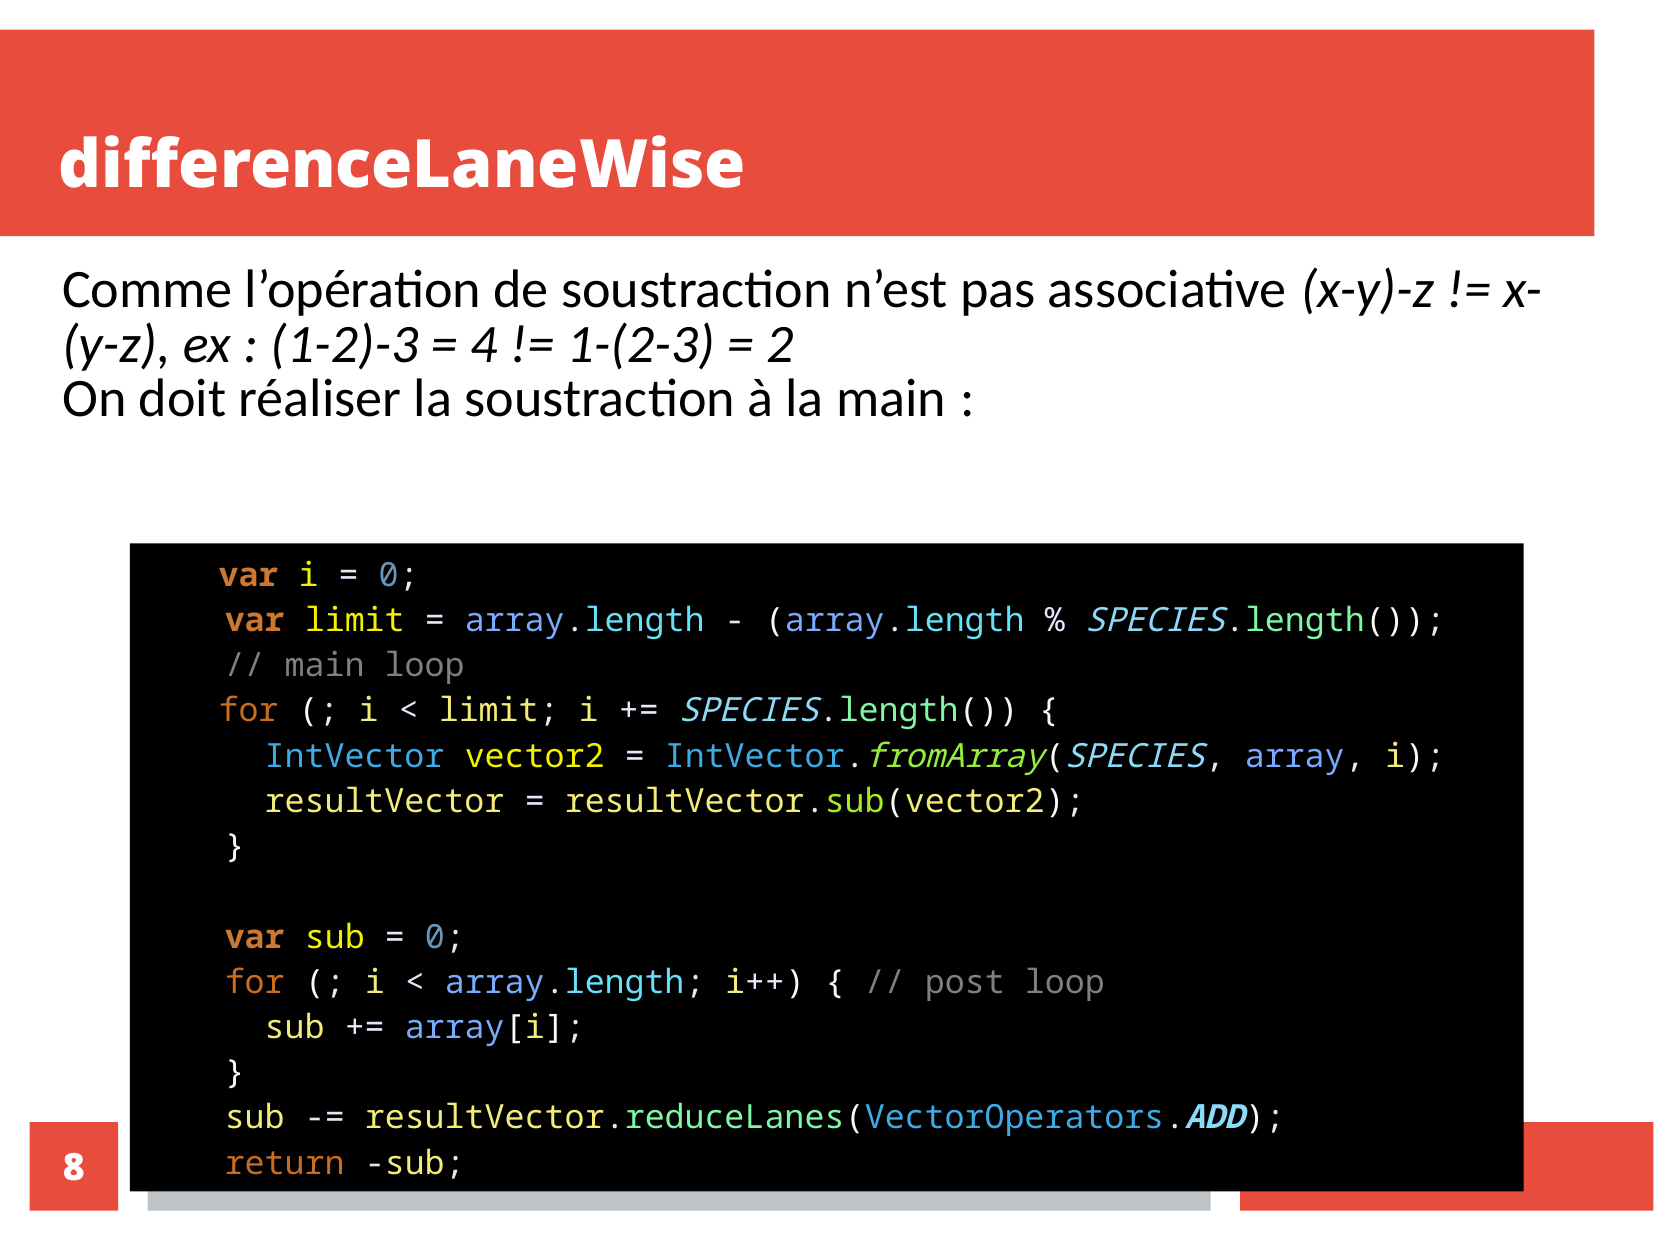

# differenceLaneWise
Comme l’opération de soustraction n’est pas associative (x-y)-z != x-(y-z), ex : (1-2)-3 = 4 != 1-(2-3) = 2
On doit réaliser la soustraction à la main :
	var i = 0;
 var limit = array.length - (array.length % SPECIES.length());
 // main loop
	for (; i < limit; i += SPECIES.length()) {
 IntVector vector2 = IntVector.fromArray(SPECIES, array, i);
 resultVector = resultVector.sub(vector2);
 }
 var sub = 0;
 for (; i < array.length; i++) { // post loop
 sub += array[i];
 }
 sub -= resultVector.reduceLanes(VectorOperators.ADD);
 return -sub;
8
Mélissa DA COSTA